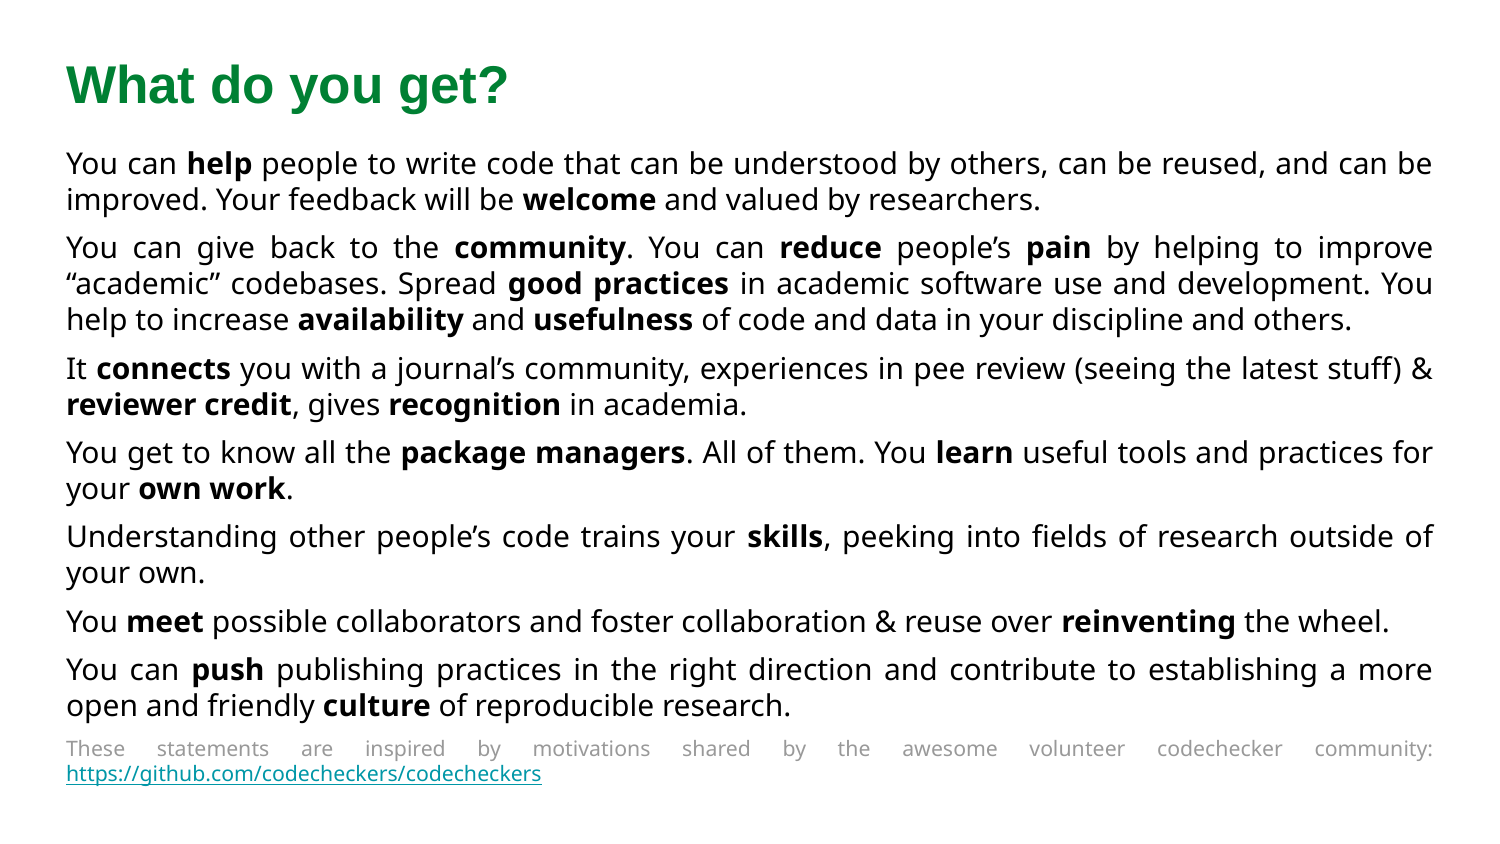

# What do you get?
You can help people to write code that can be understood by others, can be reused, and can be improved. Your feedback will be welcome and valued by researchers.
You can give back to the community. You can reduce people’s pain by helping to improve “academic” codebases. Spread good practices in academic software use and development. You help to increase availability and usefulness of code and data in your discipline and others.
It connects you with a journal’s community, experiences in pee review (seeing the latest stuff) & reviewer credit, gives recognition in academia.
You get to know all the package managers. All of them. You learn useful tools and practices for your own work.
Understanding other people’s code trains your skills, peeking into fields of research outside of your own.
You meet possible collaborators and foster collaboration & reuse over reinventing the wheel.
You can push publishing practices in the right direction and contribute to establishing a more open and friendly culture of reproducible research.
These statements are inspired by motivations shared by the awesome volunteer codechecker community: https://github.com/codecheckers/codecheckers